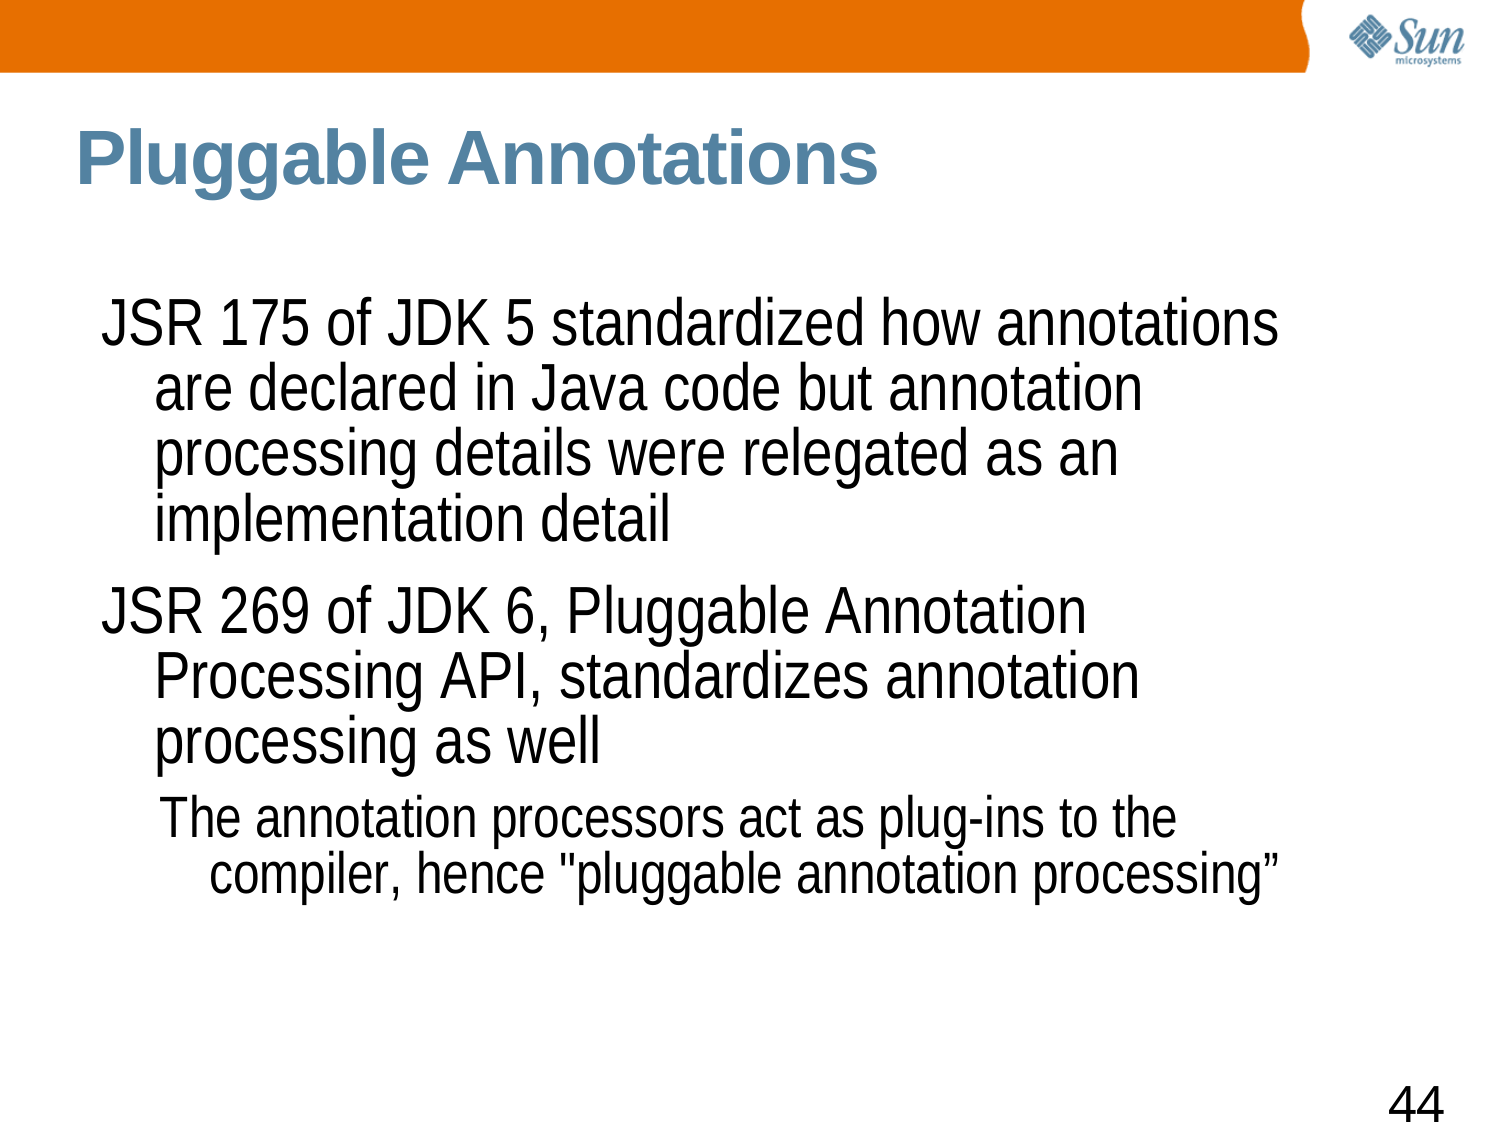

# Pluggable Annotations
JSR 175 of JDK 5 standardized how annotations are declared in Java code but annotation processing details were relegated as an implementation detail
JSR 269 of JDK 6, Pluggable Annotation Processing API, standardizes annotation processing as well
The annotation processors act as plug-ins to the compiler, hence "pluggable annotation processing”